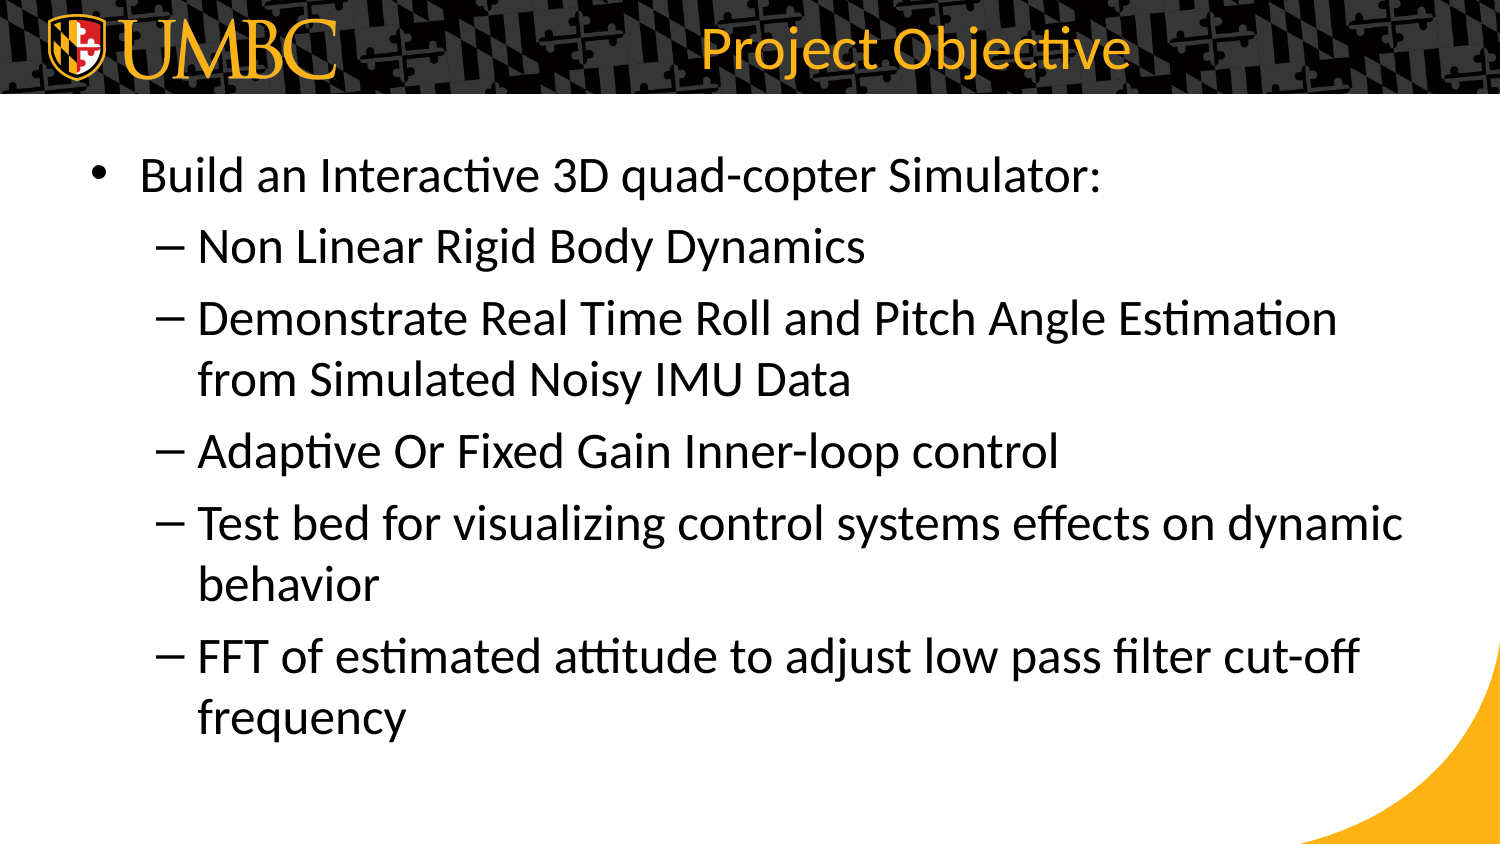

# Project Objective
Build an Interactive 3D quad-copter Simulator:
Non Linear Rigid Body Dynamics
Demonstrate Real Time Roll and Pitch Angle Estimation from Simulated Noisy IMU Data
Adaptive Or Fixed Gain Inner-loop control
Test bed for visualizing control systems effects on dynamic behavior
FFT of estimated attitude to adjust low pass filter cut-off frequency